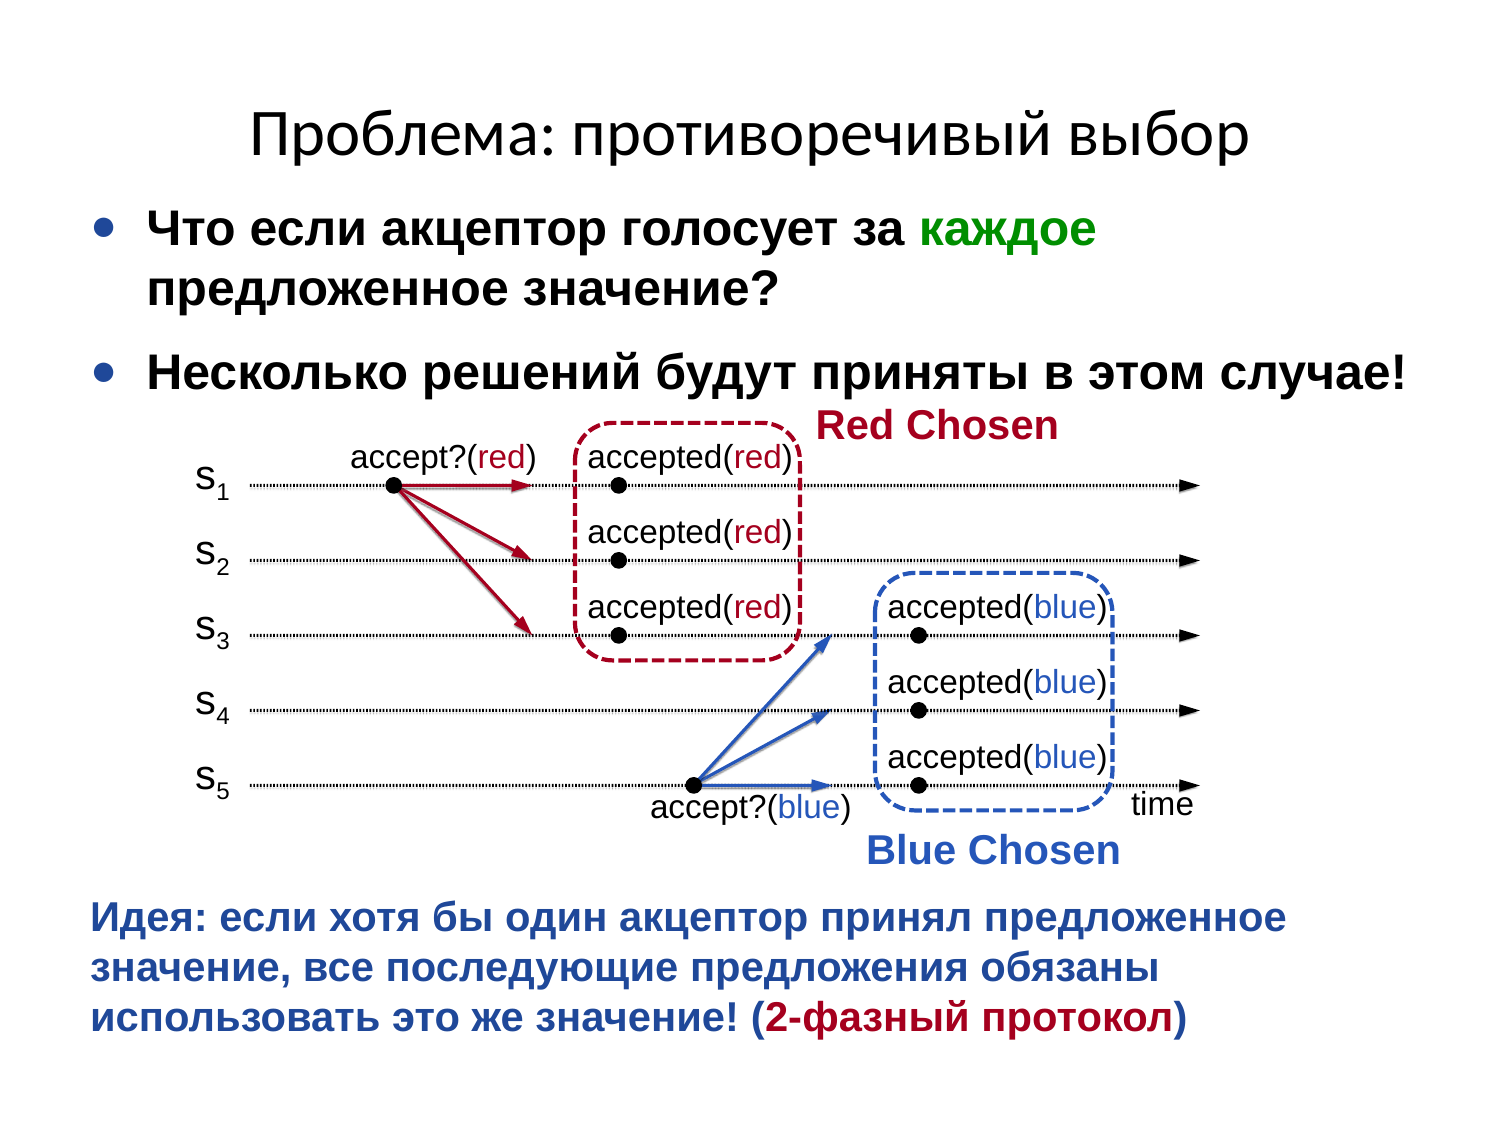

Проблема: противоречивый выбор
# Что если акцептор голосует за каждое предложенное значение?
Несколько решений будут приняты в этом случае!
Идея: если хотя бы один акцептор принял предложенное значение, все последующие предложения обязаны использовать это же значение! (2-фазный протокол)
Red Chosen
accept?(red)
accepted(red)
s1
accepted(red)
s2
accepted(red)
accepted(blue)
s3
accepted(blue)
s4
accepted(blue)
s5
time
accept?(blue)
Blue Chosen